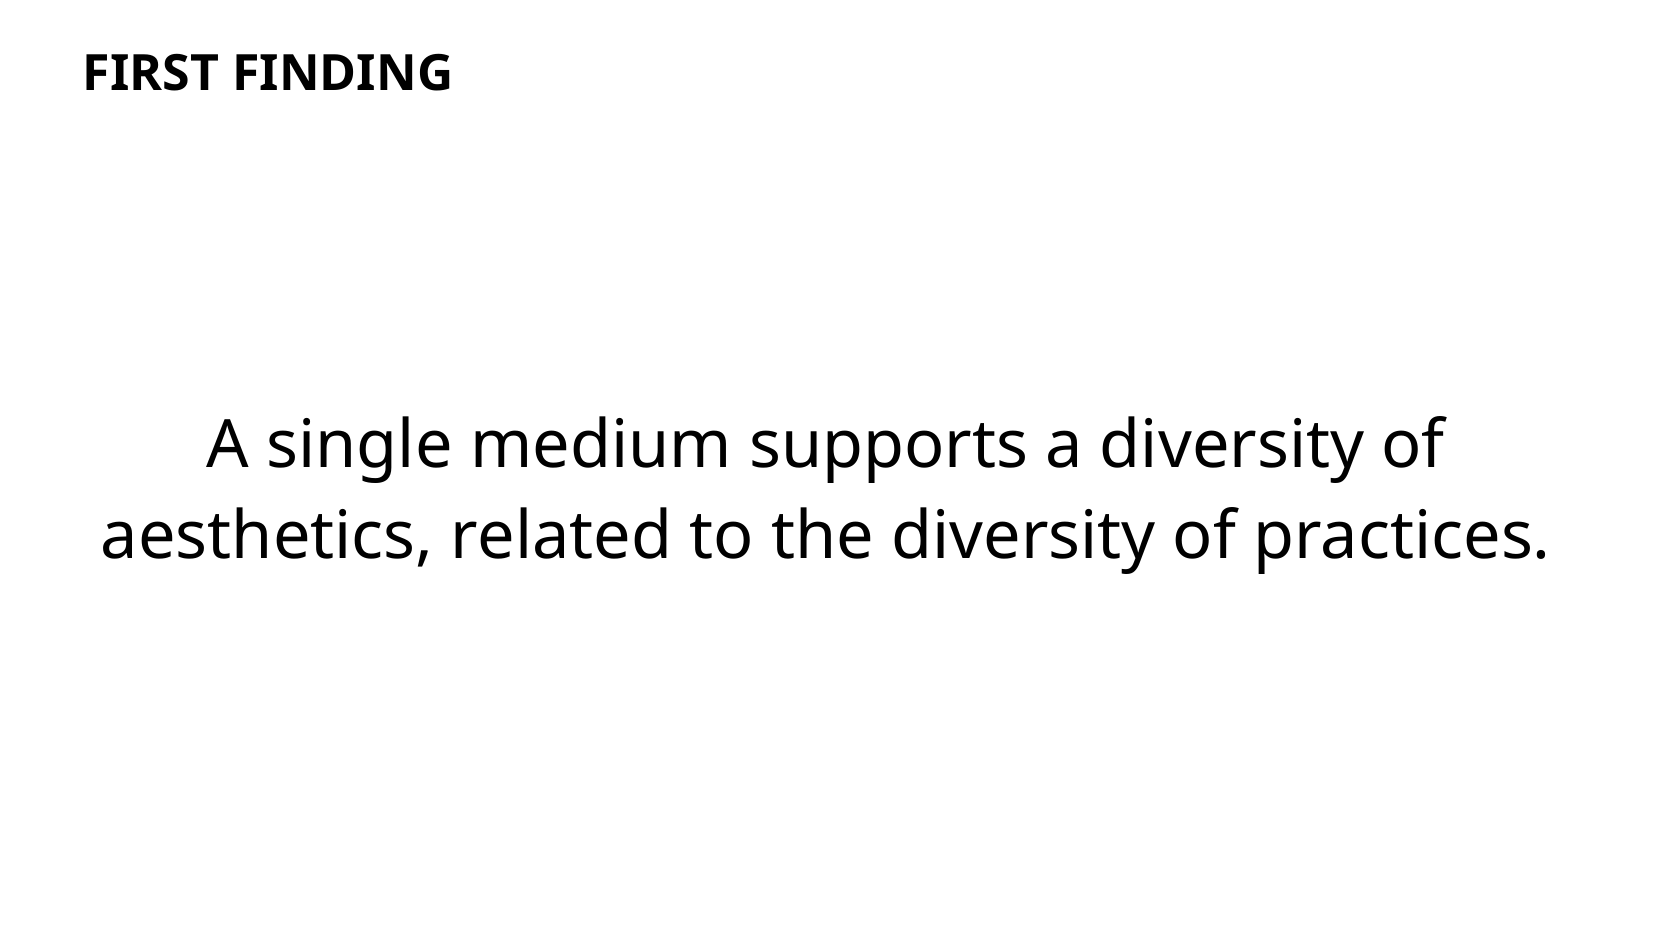

# FIRST FINDING
A single medium supports a diversity of aesthetics, related to the diversity of practices.